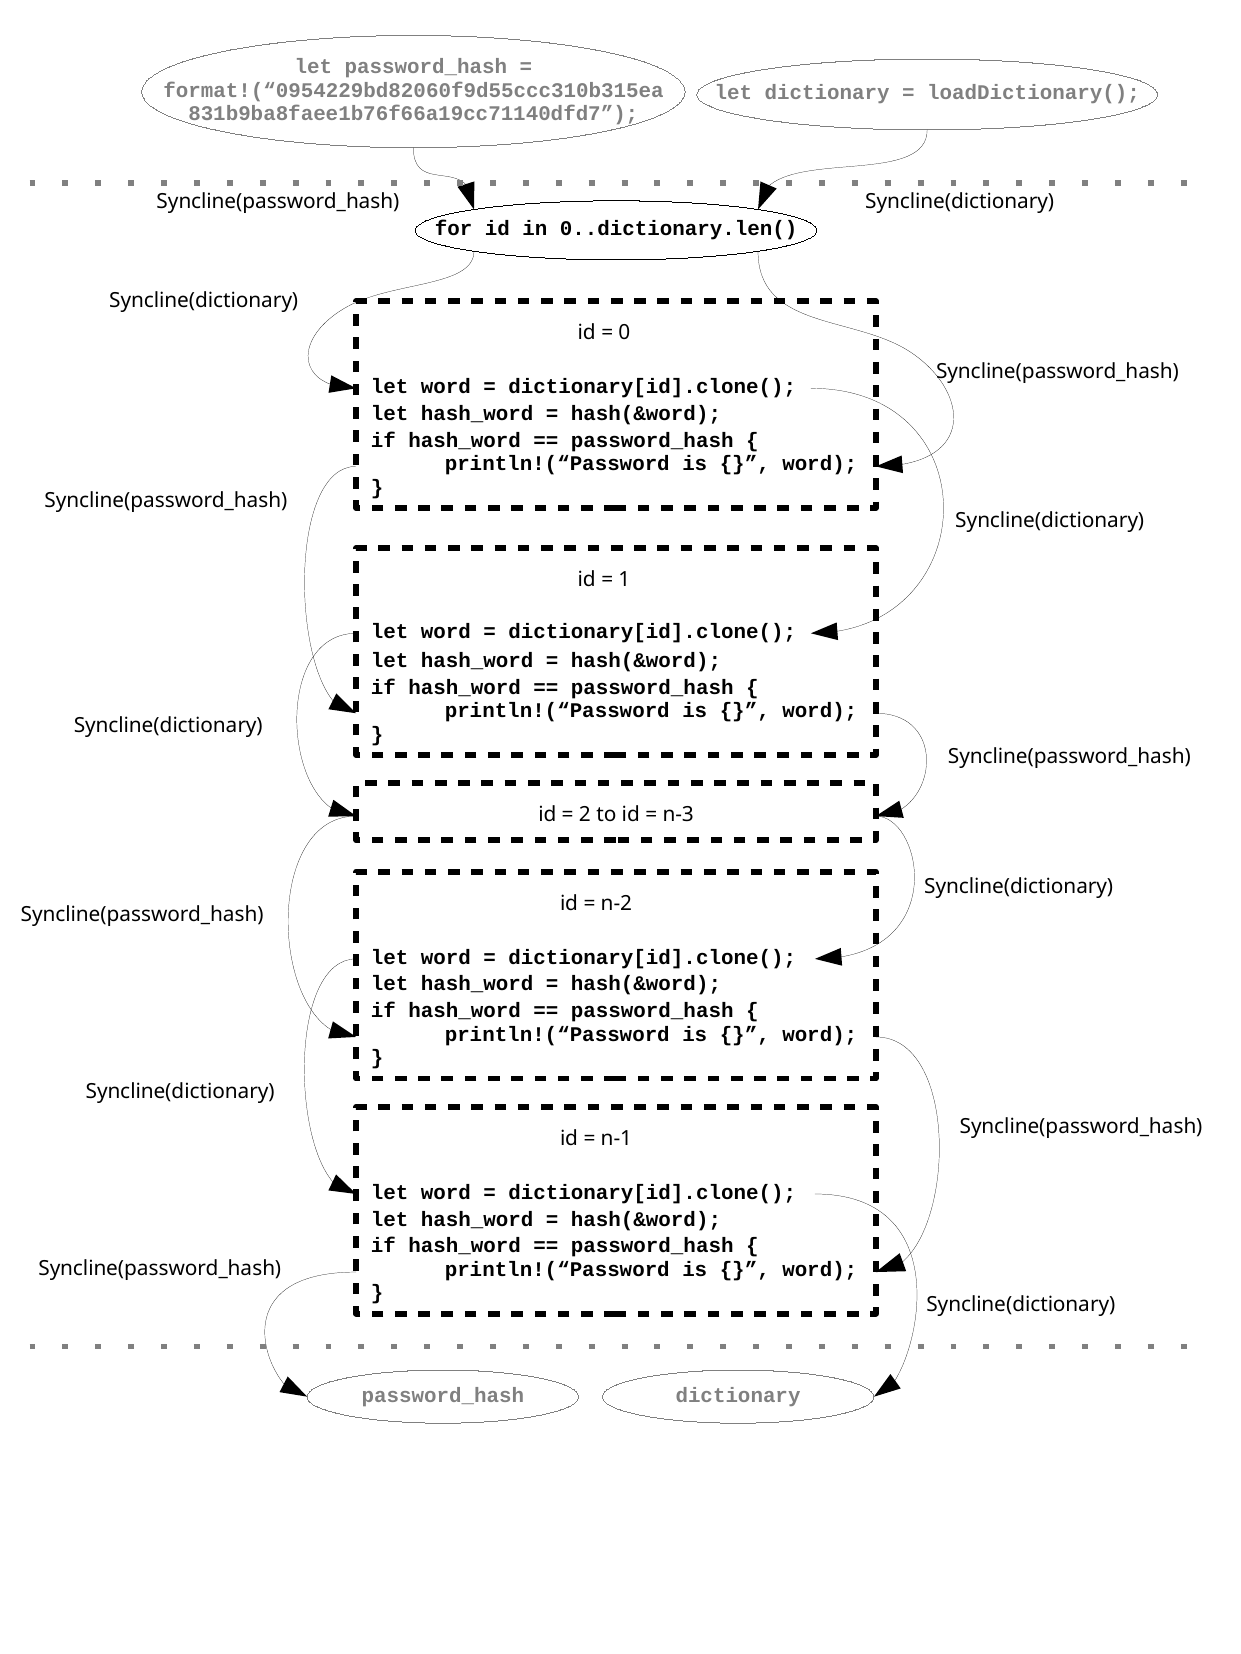

let password_hash =
format!(“0954229bd82060f9d55ccc310b315ea
831b9ba8faee1b76f66a19cc71140dfd7”);
let dictionary = loadDictionary();
Syncline(password_hash)
Syncline(dictionary)
for id in 0..dictionary.len()
Syncline(dictionary)
id = 0
Syncline(password_hash)
let word = dictionary[id].clone();
let hash_word = hash(&word);
if hash_word == password_hash {
	println!(“Password is {}”, word);
}
Syncline(password_hash)
Syncline(dictionary)
id = 1
let word = dictionary[id].clone();
let hash_word = hash(&word);
if hash_word == password_hash {
	println!(“Password is {}”, word);
}
Syncline(dictionary)
Syncline(password_hash)
id = 2 to id = n-3
Syncline(dictionary)
id = n-2
Syncline(password_hash)
let word = dictionary[id].clone();
let hash_word = hash(&word);
if hash_word == password_hash {
	println!(“Password is {}”, word);
}
Syncline(dictionary)
Syncline(password_hash)
id = n-1
let word = dictionary[id].clone();
let hash_word = hash(&word);
if hash_word == password_hash {
	println!(“Password is {}”, word);
}
Syncline(password_hash)
Syncline(dictionary)
password_hash
dictionary